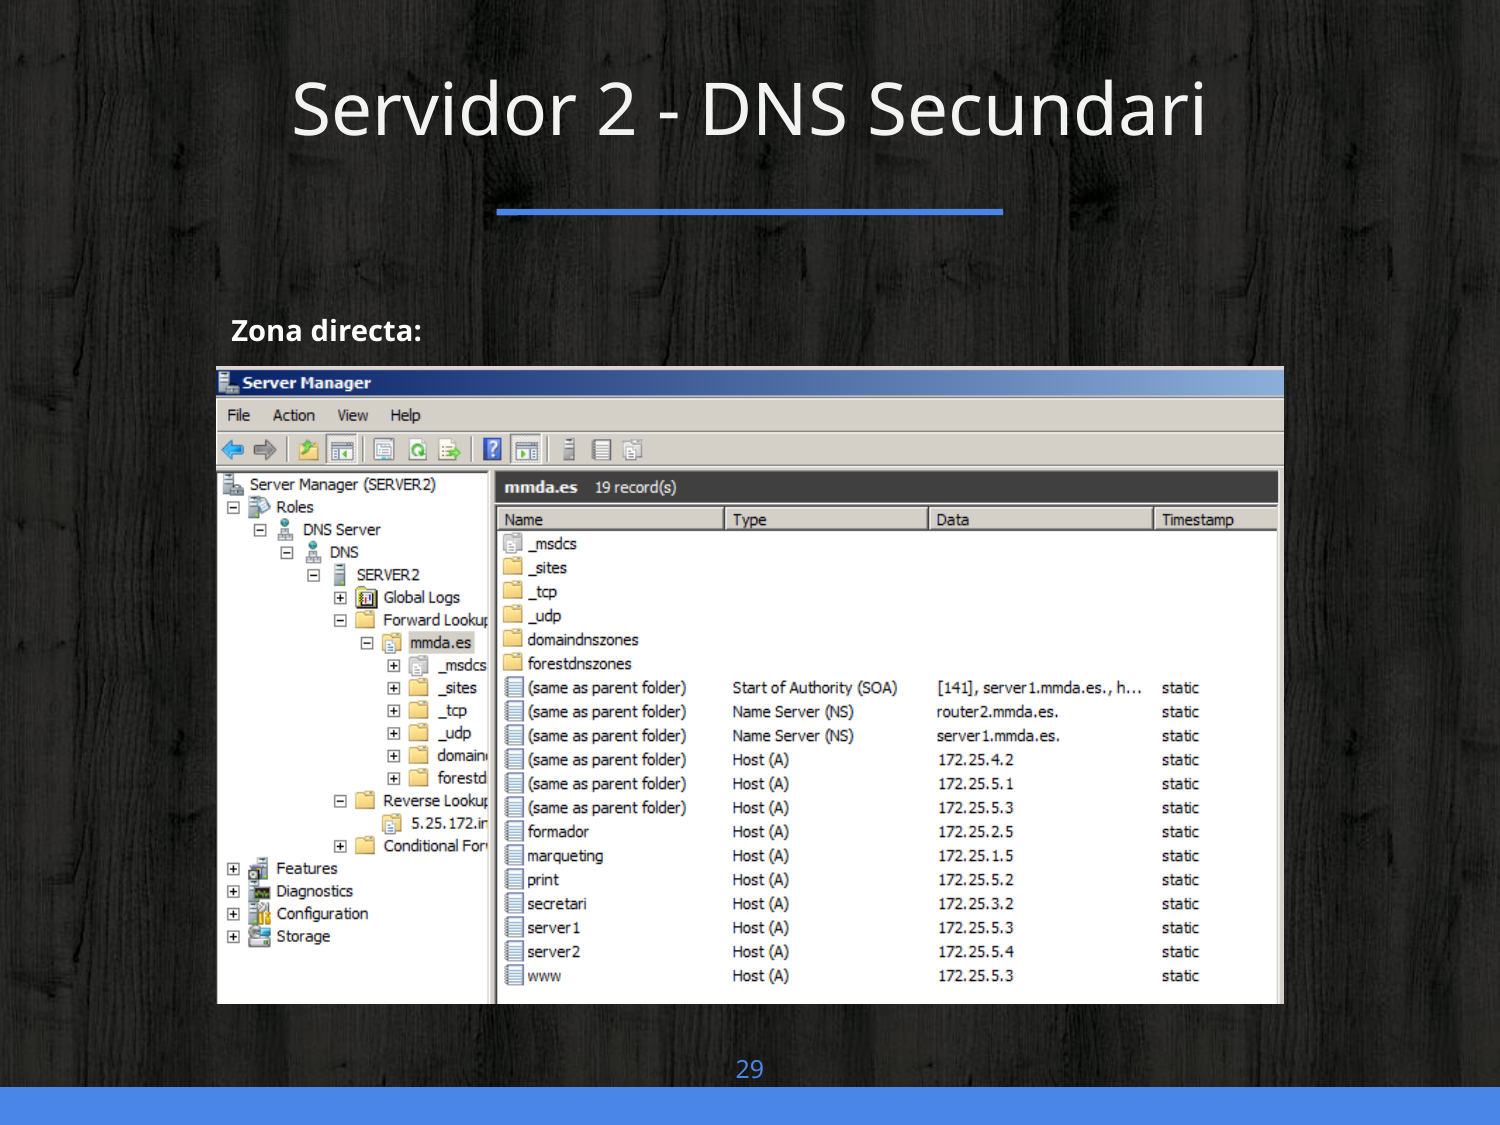

# Servidor 2 - DNS Secundari
Zona directa:
29